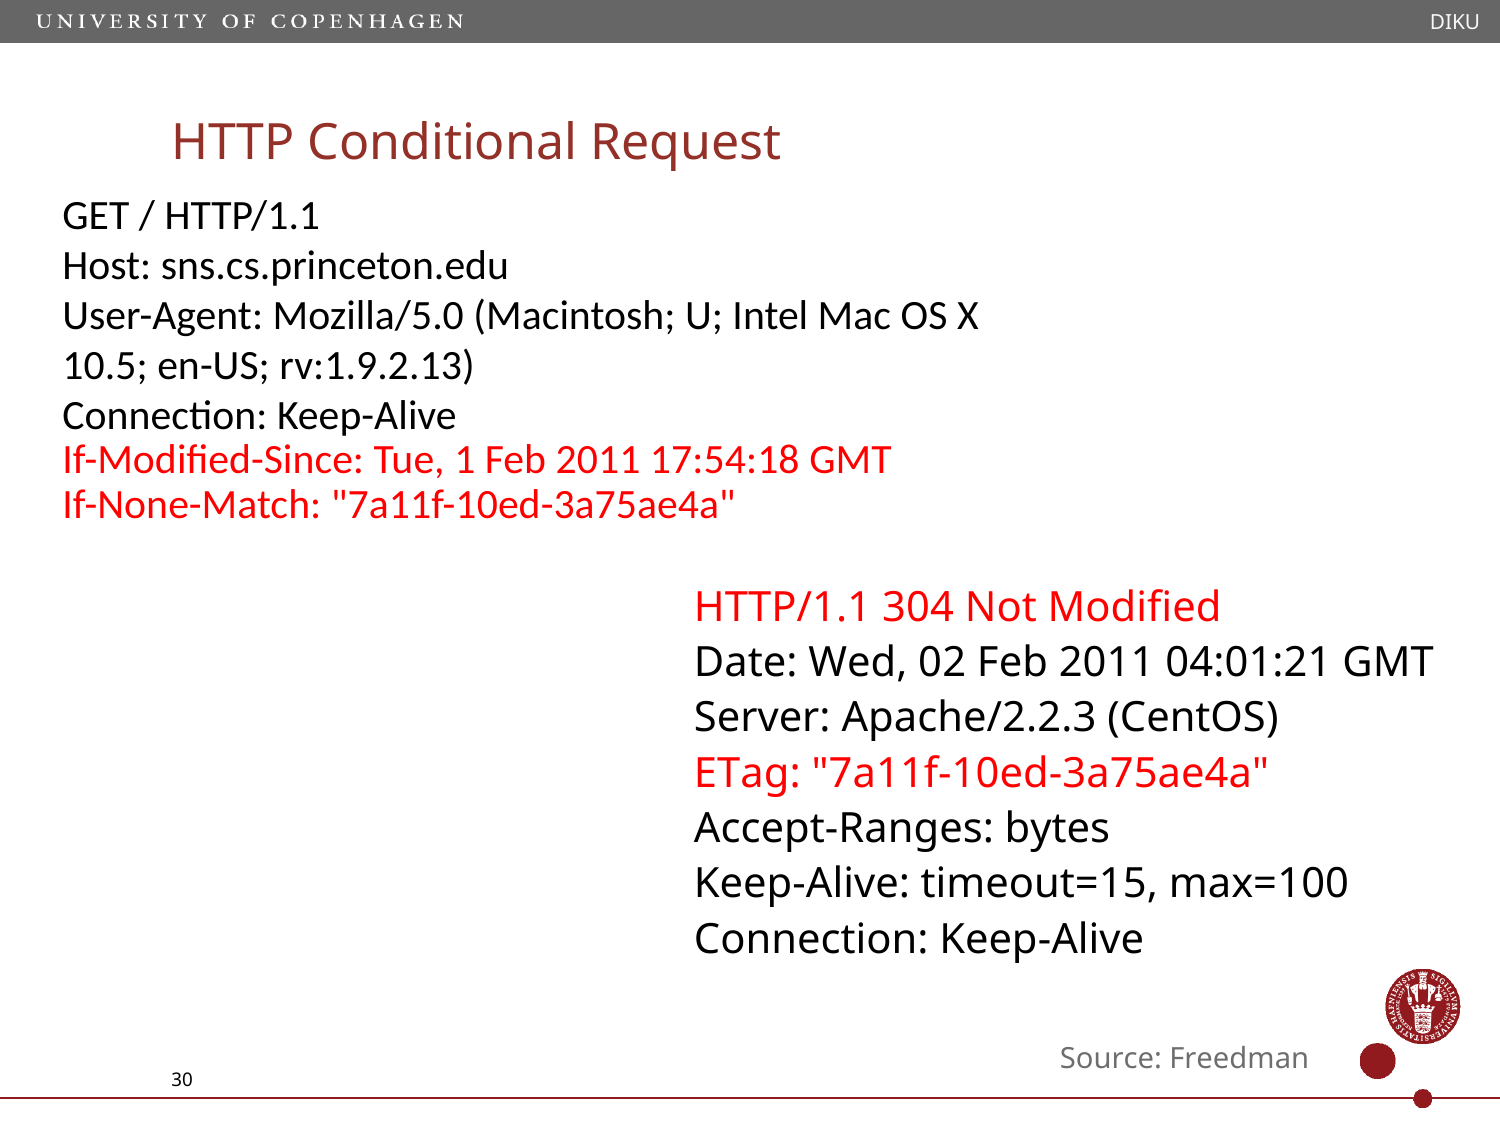

DIKU
# HTTP Conditional Request
GET / HTTP/1.1
Host: sns.cs.princeton.edu
User-Agent: Mozilla/5.0 (Macintosh; U; Intel Mac OS X 10.5; en-US; rv:1.9.2.13)
Connection: Keep-Alive
If-Modified-Since: Tue, 1 Feb 2011 17:54:18 GMT
If-None-Match: "7a11f-10ed-3a75ae4a"
HTTP/1.1 304 Not Modified
Date: Wed, 02 Feb 2011 04:01:21 GMT
Server: Apache/2.2.3 (CentOS)
ETag: "7a11f-10ed-3a75ae4a"
Accept-Ranges: bytes
Keep-Alive: timeout=15, max=100
Connection: Keep-Alive
Source: Freedman